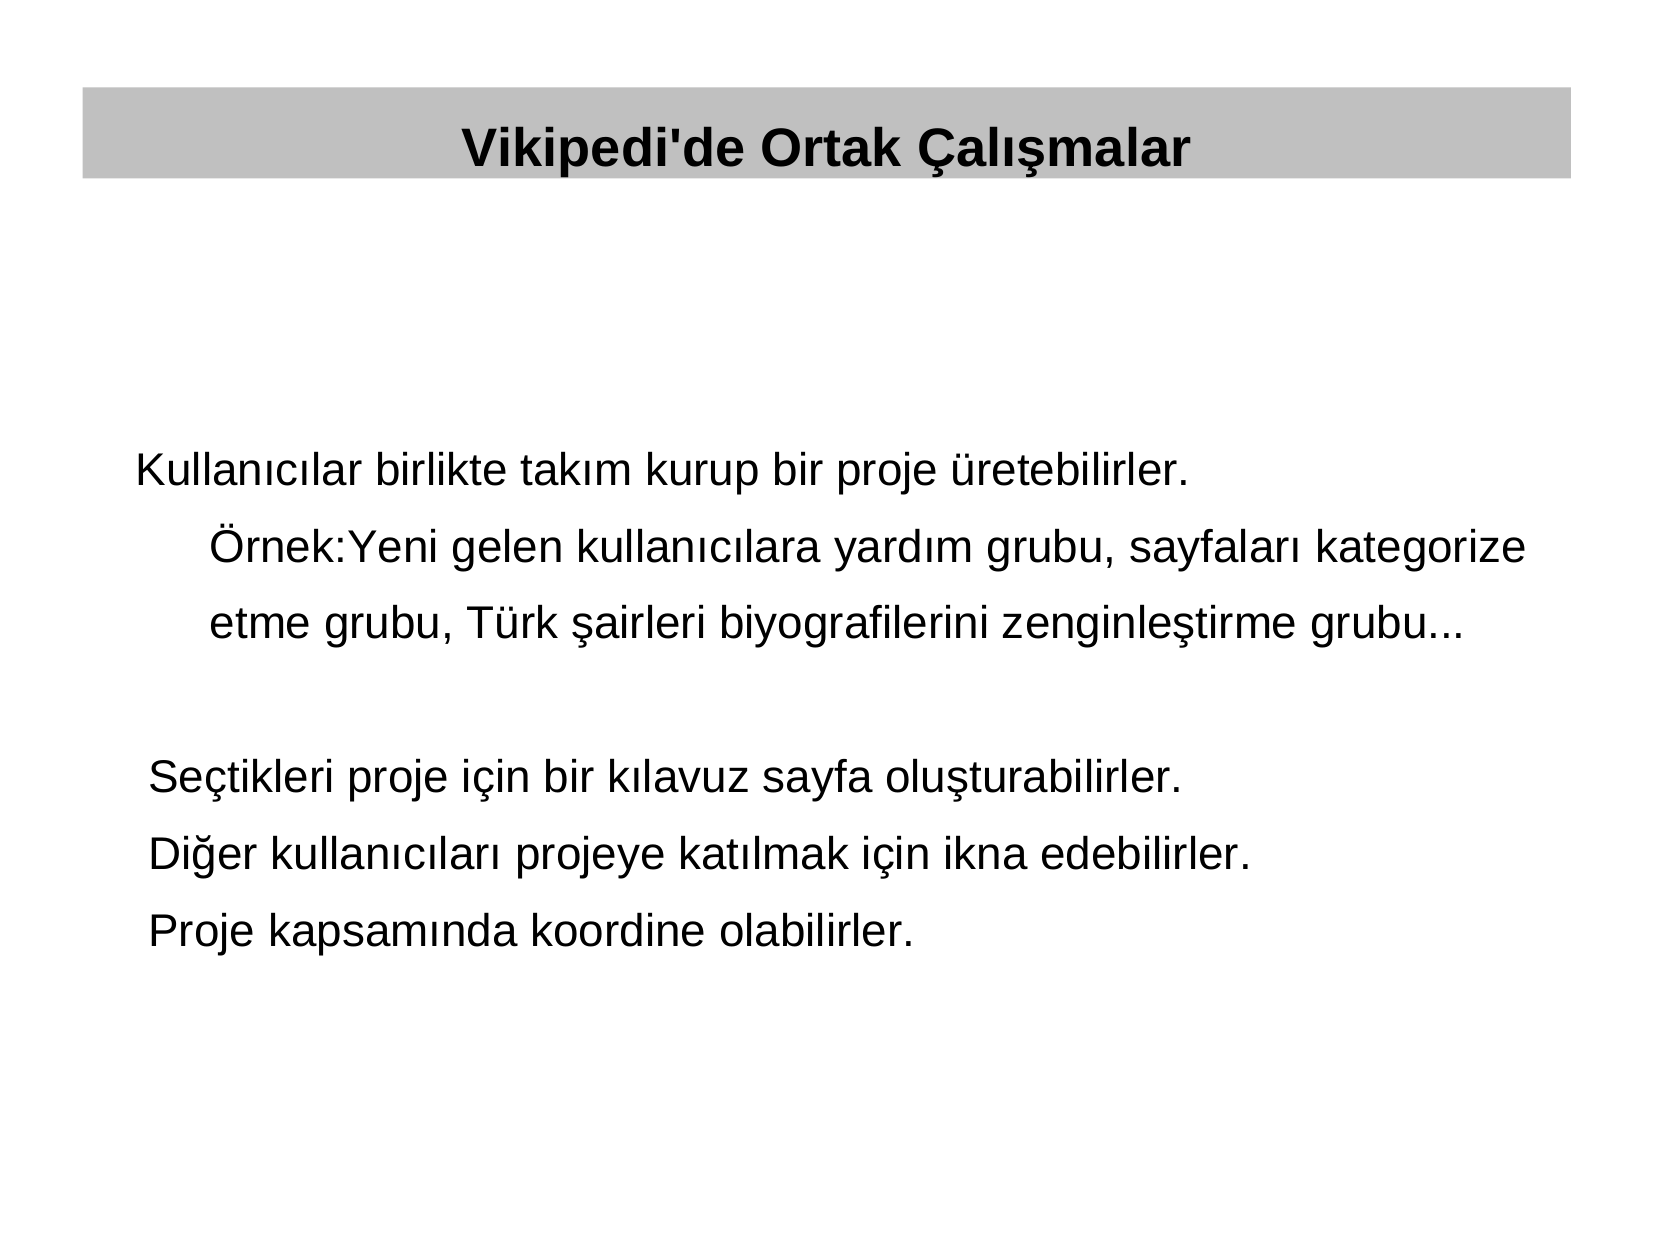

# Vikipedi'de Ortak Çalışmalar
Kullanıcılar birlikte takım kurup bir proje üretebilirler.
	Örnek:Yeni gelen kullanıcılara yardım grubu, sayfaları kategorize 	etme grubu, Türk şairleri biyografilerini zenginleştirme grubu...
 Seçtikleri proje için bir kılavuz sayfa oluşturabilirler.
 Diğer kullanıcıları projeye katılmak için ikna edebilirler.
 Proje kapsamında koordine olabilirler.